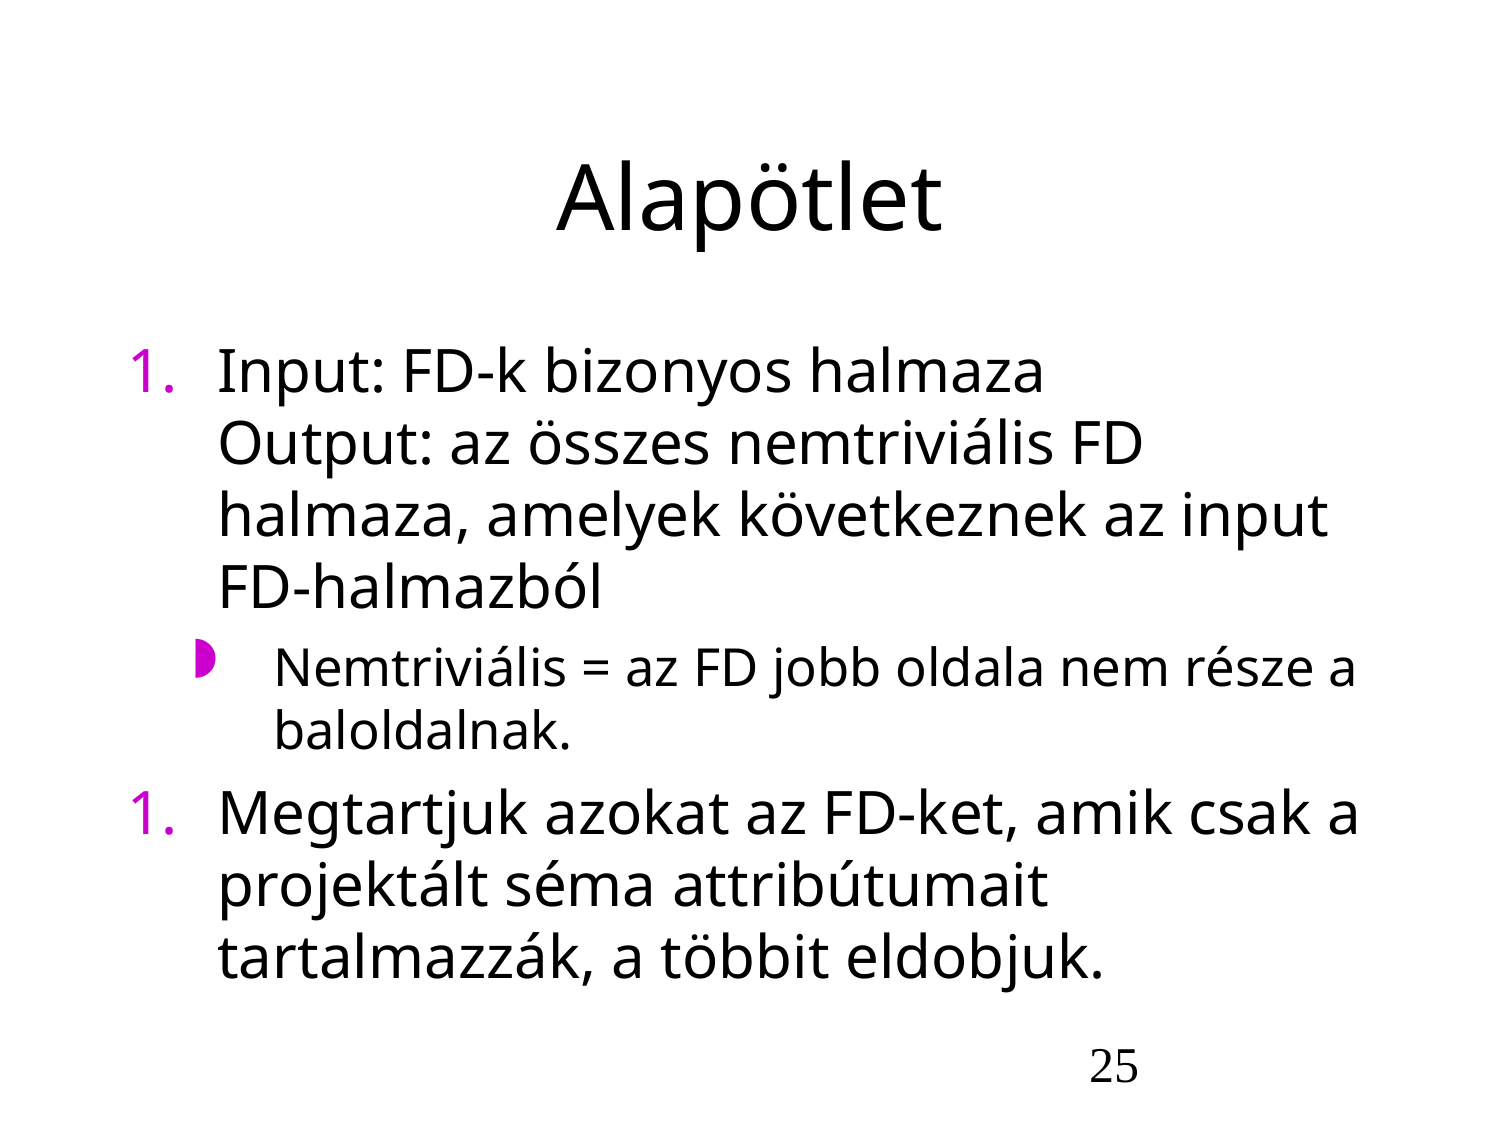

# Alapötlet
Input: FD-k bizonyos halmaza
Output: az összes nemtriviális FD halmaza, amelyek következnek az input FD-halmazból
Nemtriviális = az FD jobb oldala nem része a baloldalnak.
Megtartjuk azokat az FD-ket, amik csak a projektált séma attribútumait tartalmazzák, a többit eldobjuk.
25